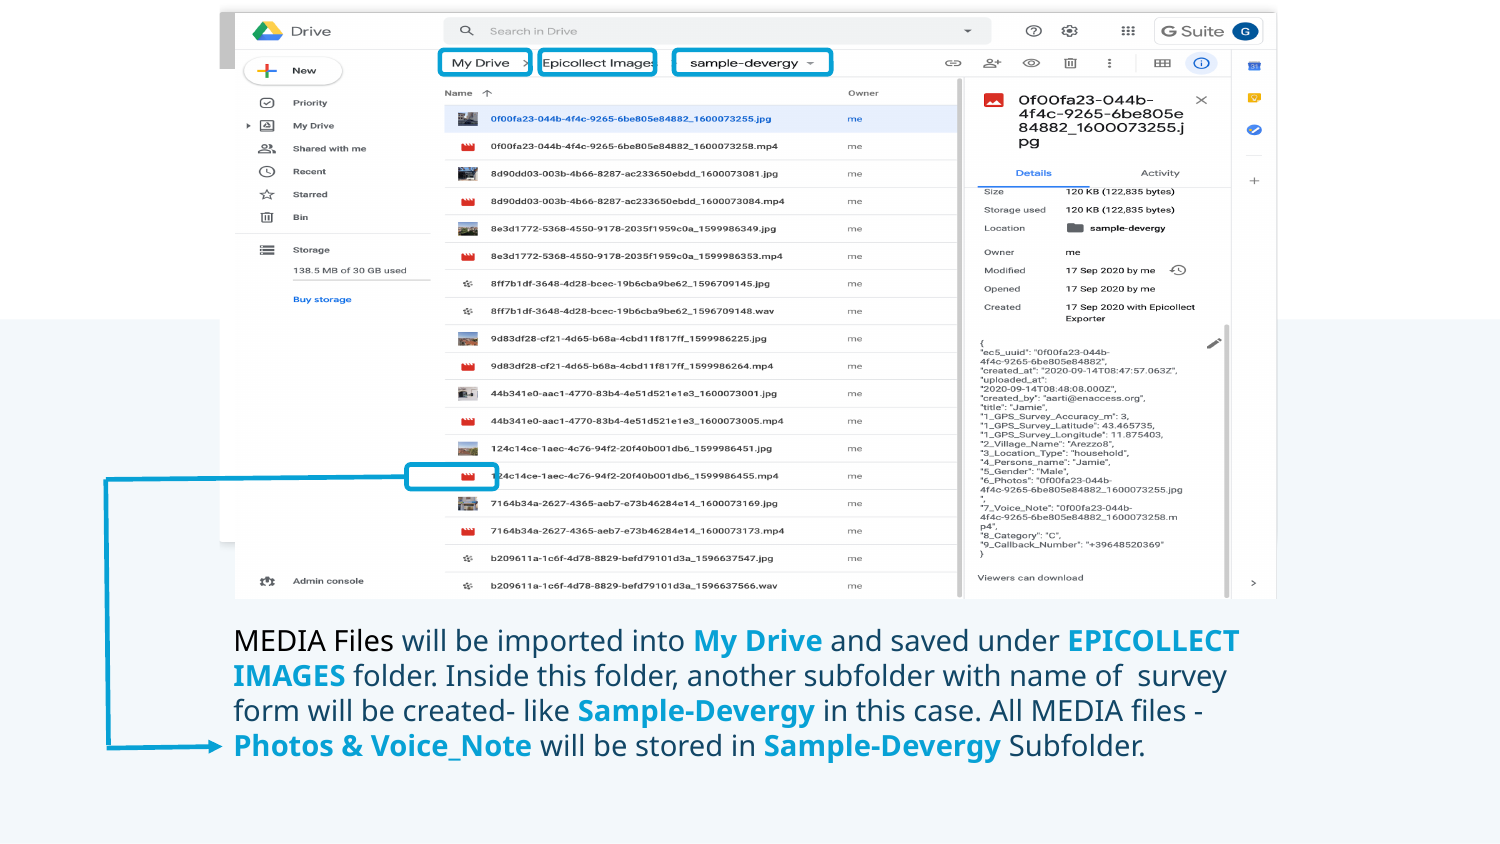

MEDIA Files will be imported into My Drive and saved under EPICOLLECT IMAGES folder. Inside this folder, another subfolder with name of survey form will be created- like Sample-Devergy in this case. All MEDIA files - Photos & Voice_Note will be stored in Sample-Devergy Subfolder.